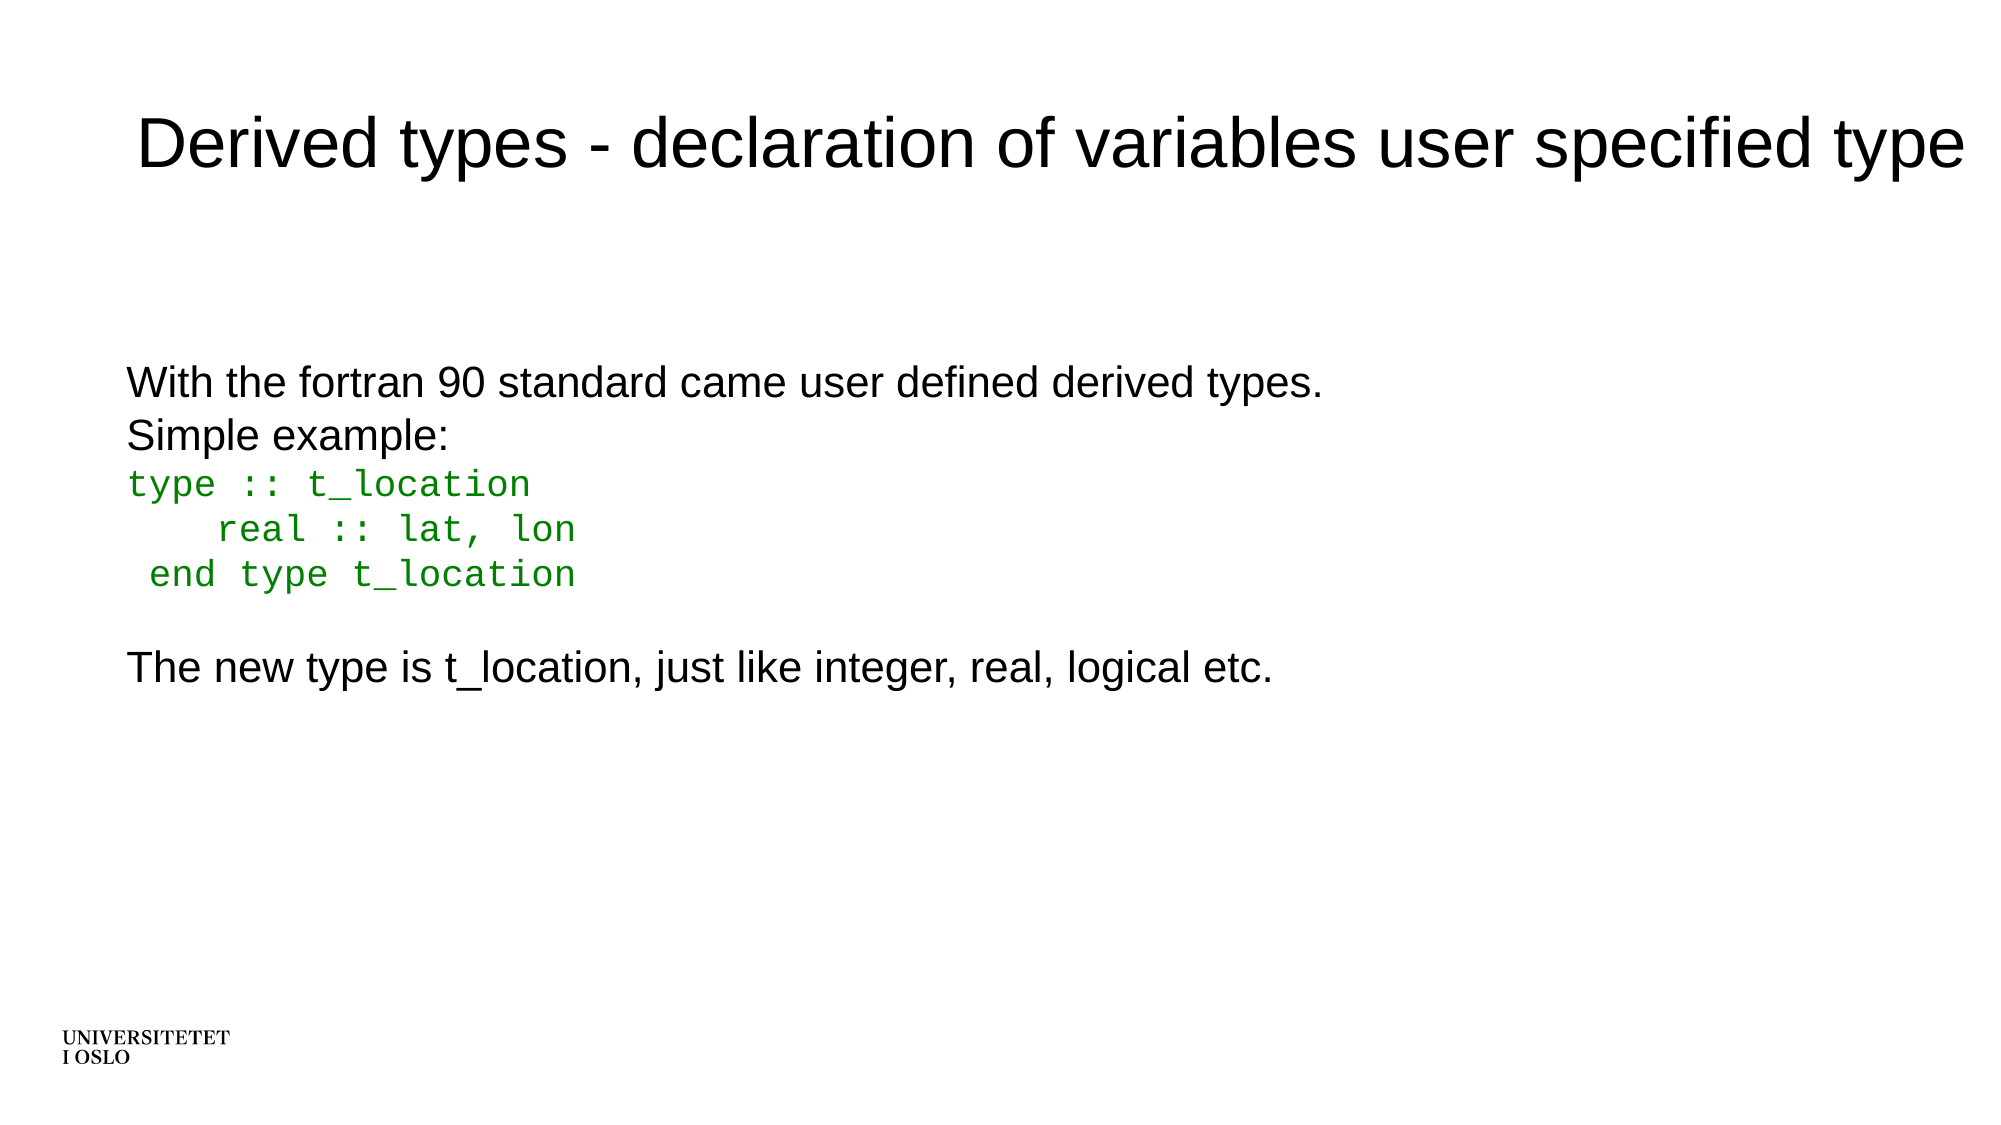

# Derived types - declaration of variables user specified type
With the fortran 90 standard came user defined derived types.
Simple example:
type :: t_location
 real :: lat, lon
 end type t_location
The new type is t_location, just like integer, real, logical etc.